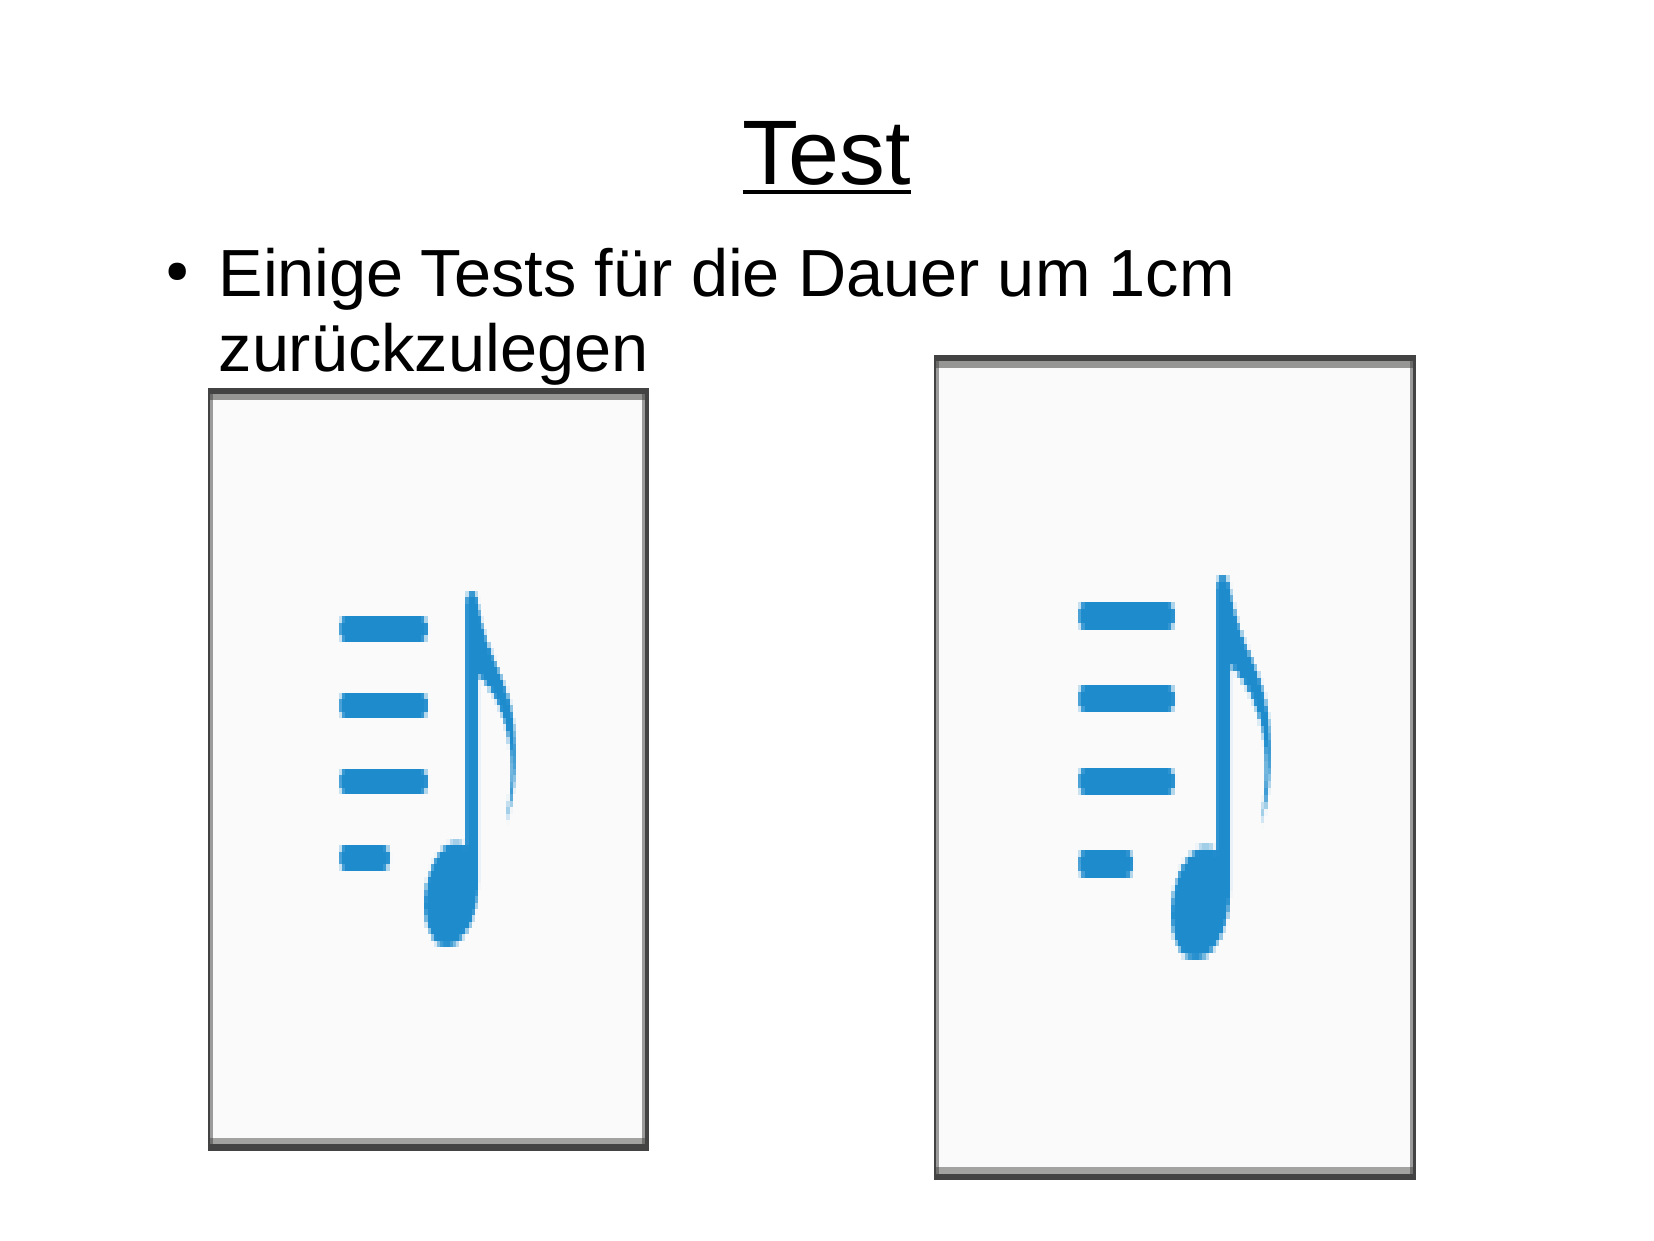

# Test
Einige Tests für die Dauer um 1cm zurückzulegen